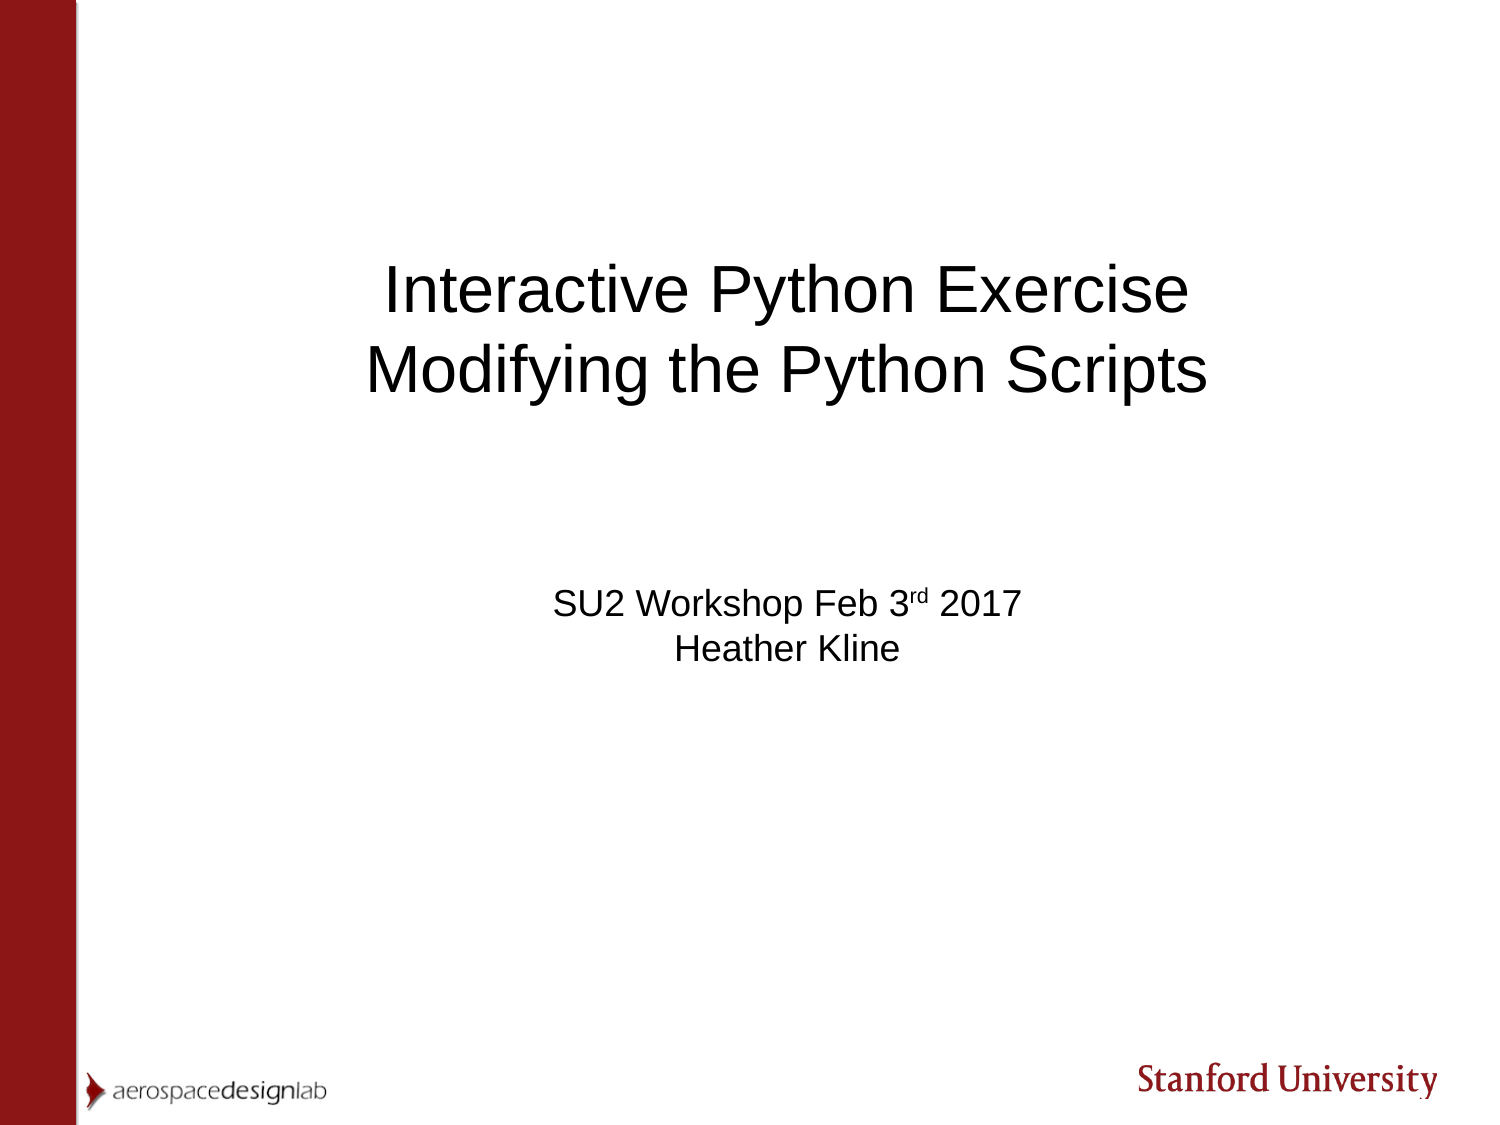

Interactive Python Exercise
Modifying the Python Scripts
SU2 Workshop Feb 3rd 2017
Heather Kline